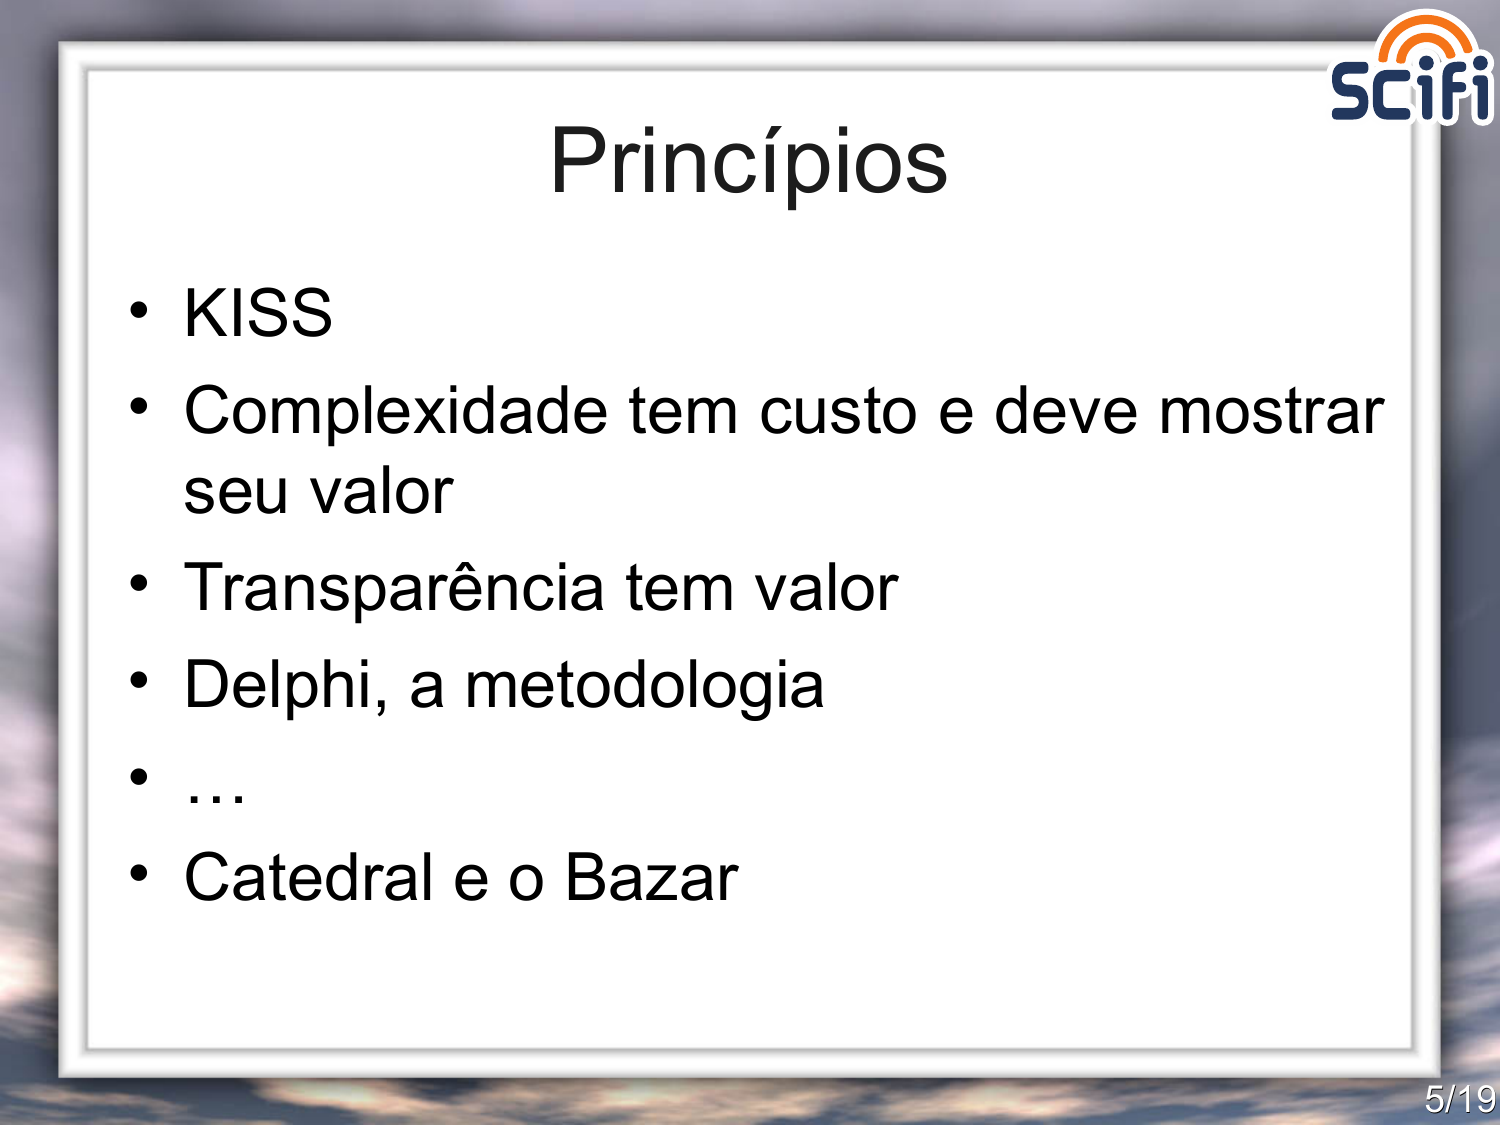

# Princípios
KISS
Complexidade tem custo e deve mostrar seu valor
Transparência tem valor
Delphi, a metodologia
…
Catedral e o Bazar